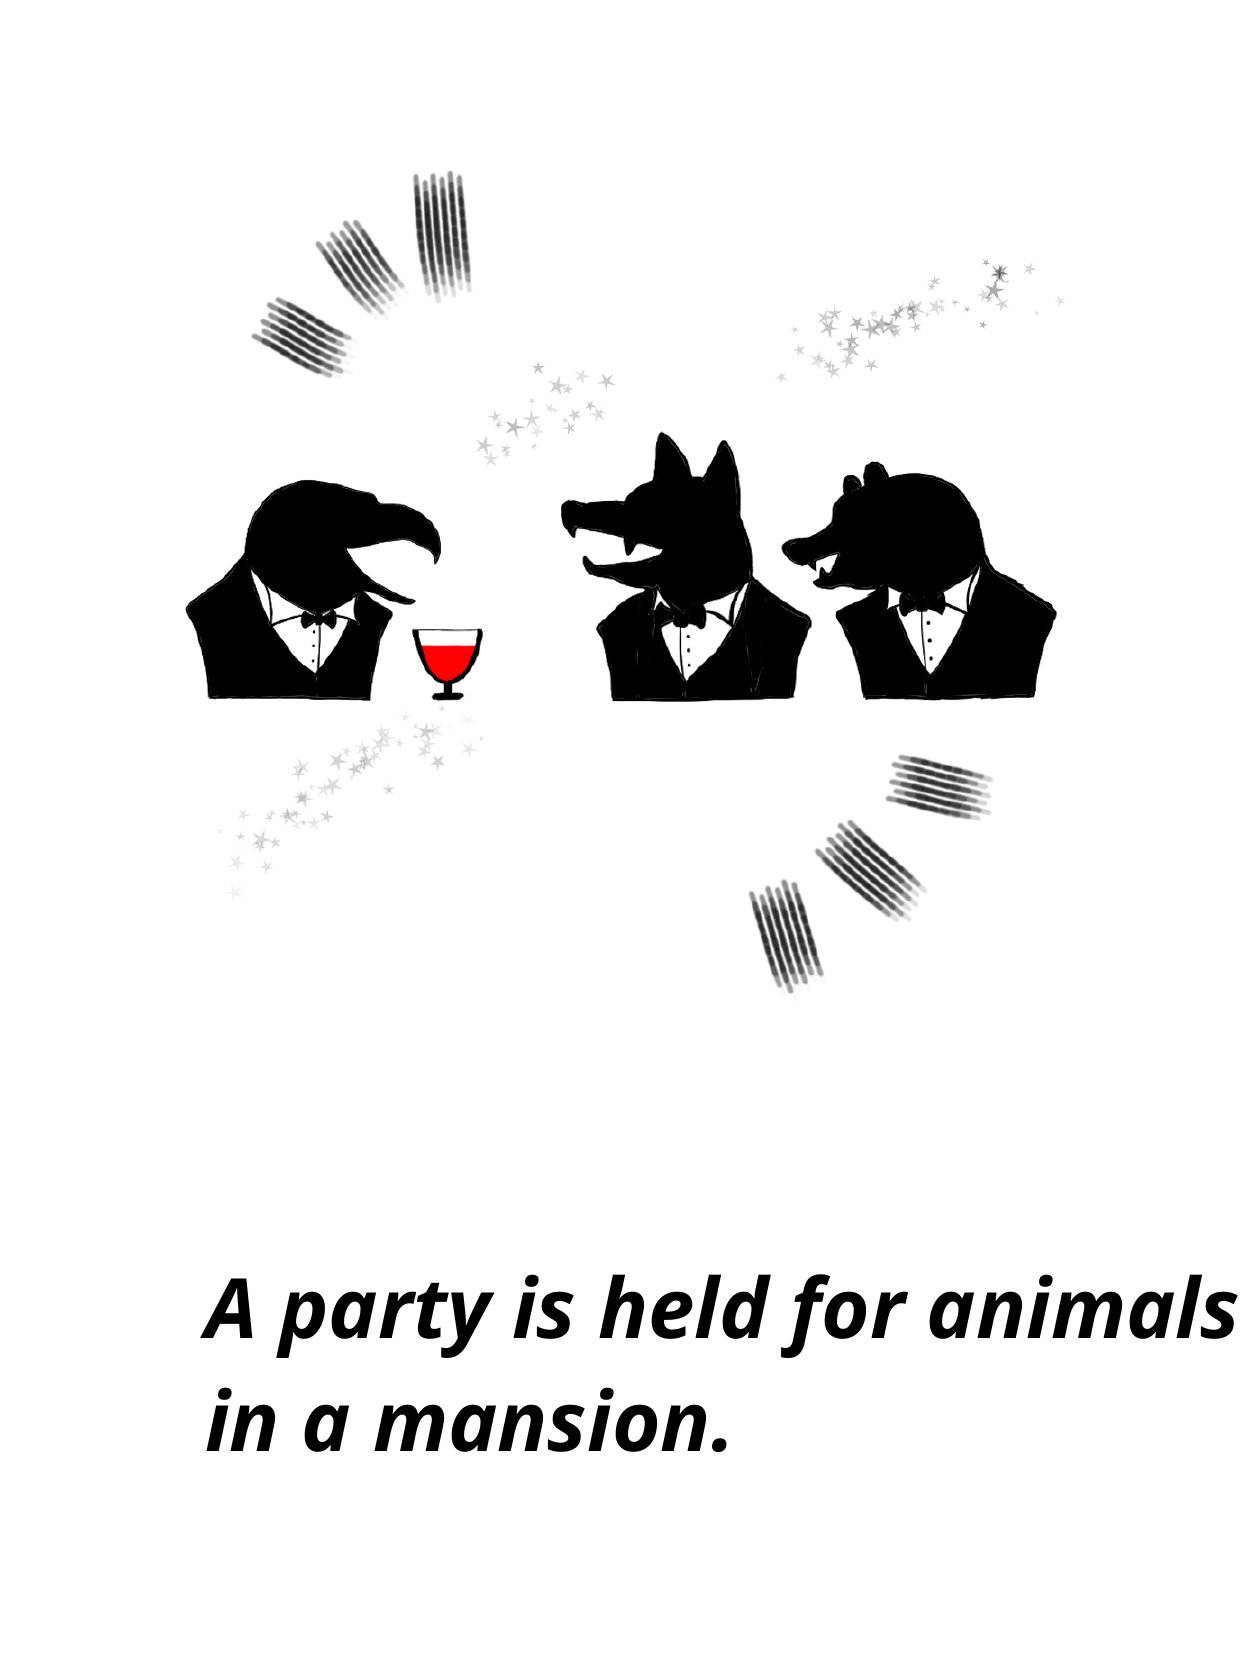

A party is held for animals
in a mansion.